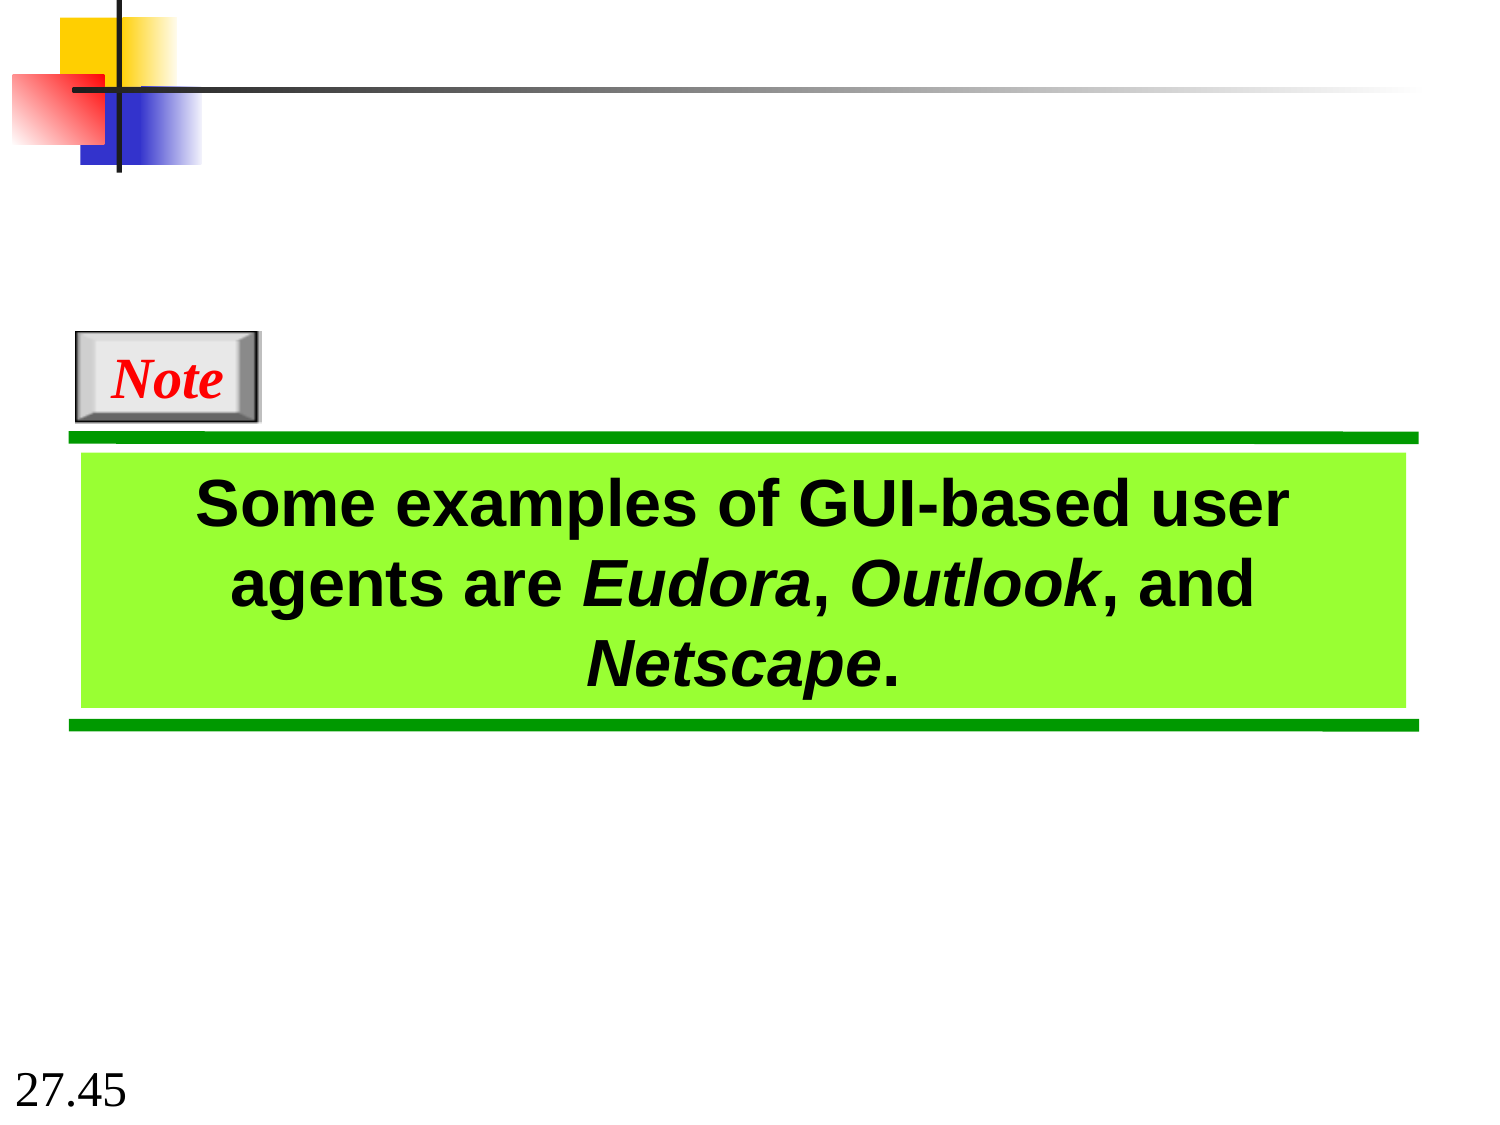

Note
Some examples of GUI-based user agents are Eudora, Outlook, and Netscape.
45